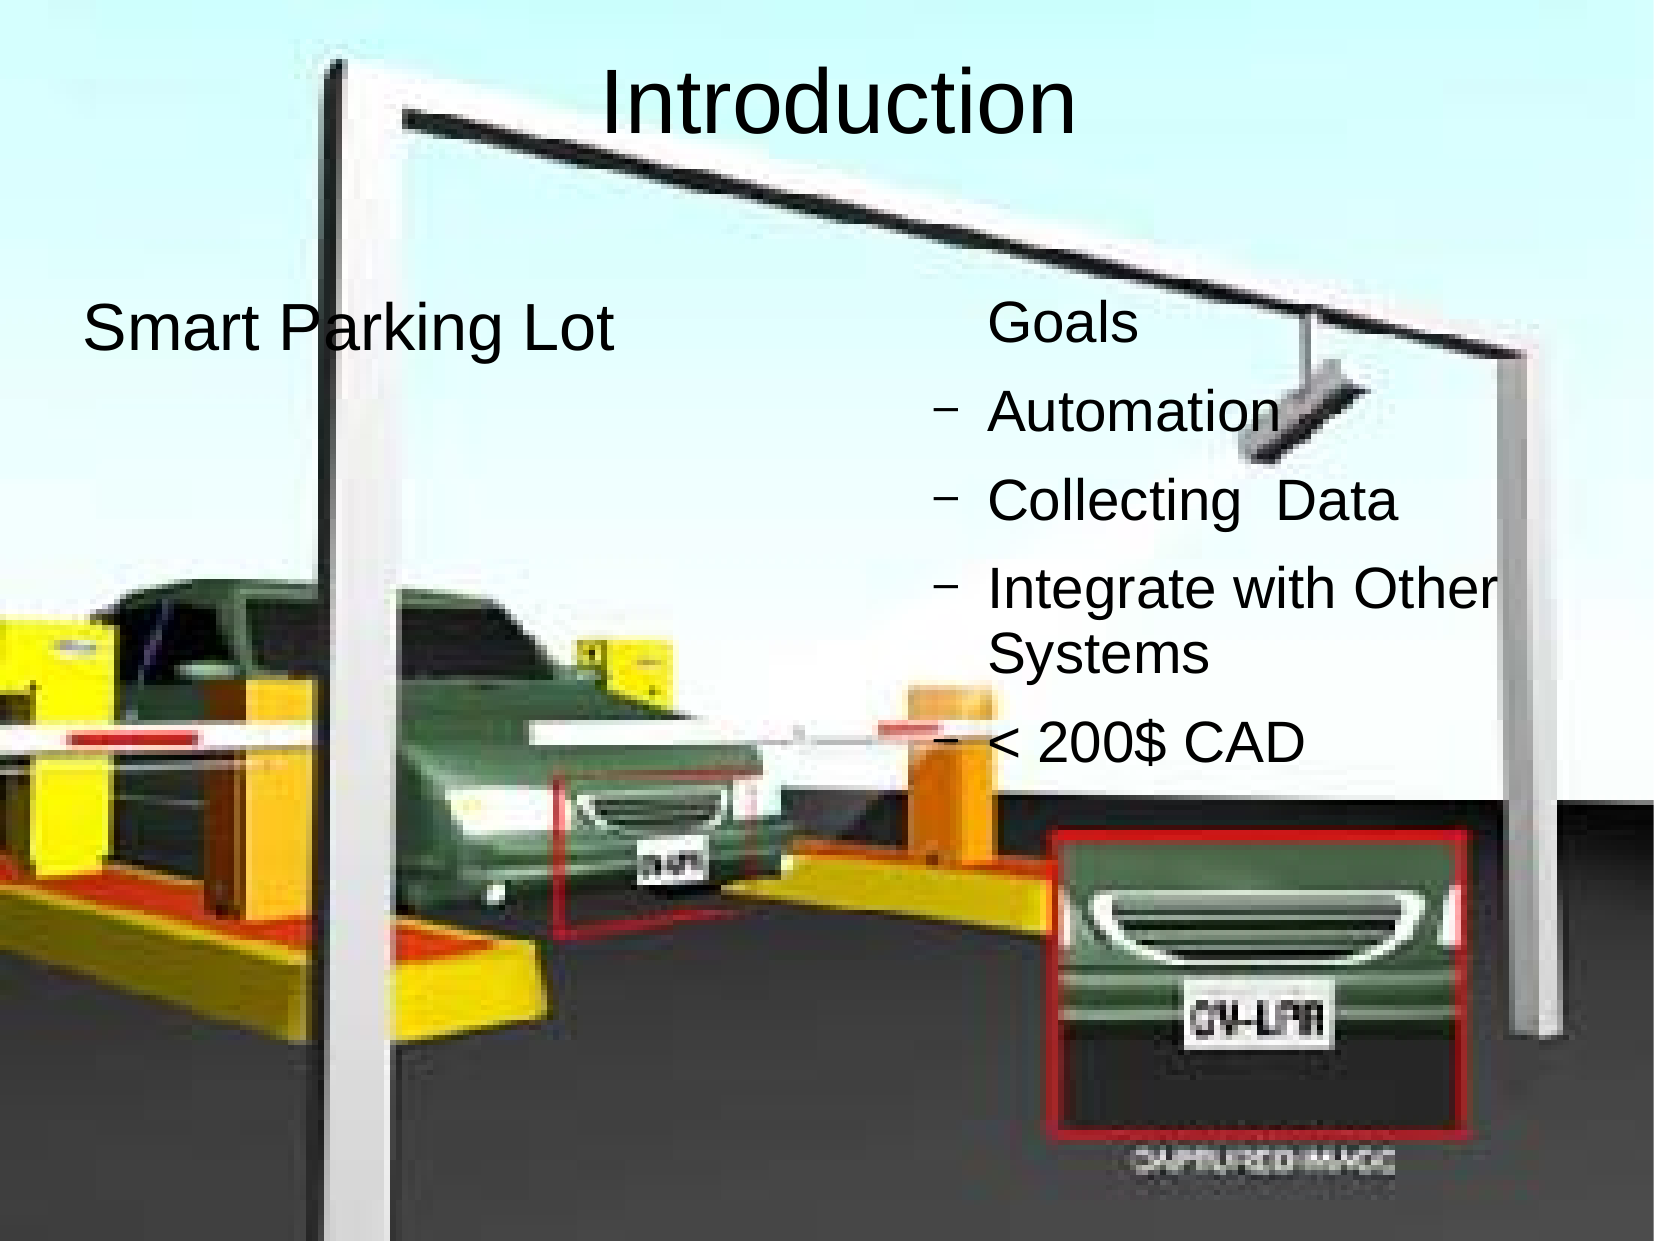

# Introduction
Smart Parking Lot
Goals
Automation
Collecting Data
Integrate with Other Systems
< 200$ CAD